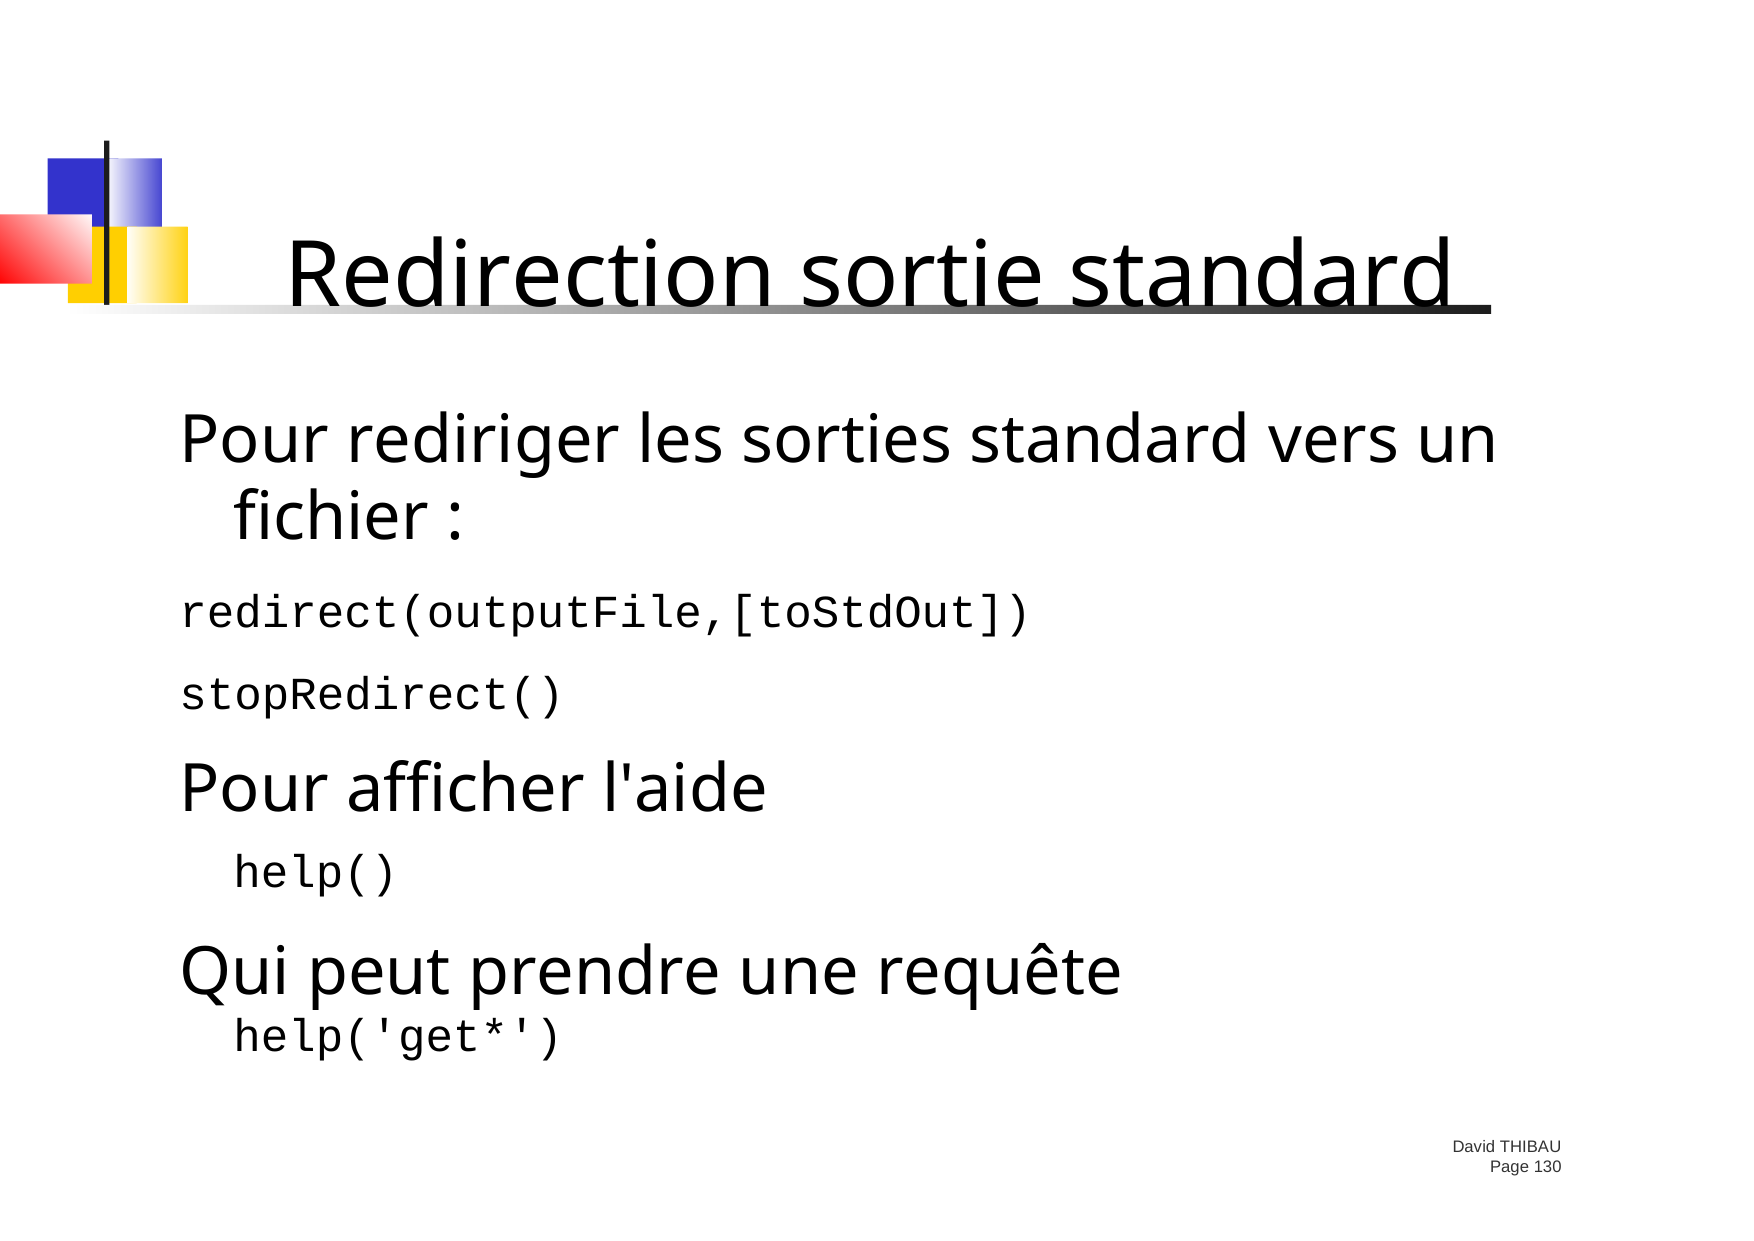

# Redirection sortie standard
Pour rediriger les sorties standard vers un fichier :
redirect(outputFile,[toStdOut])
stopRedirect()
Pour afficher l'aide
help()
Qui peut prendre une requête
help('get*')